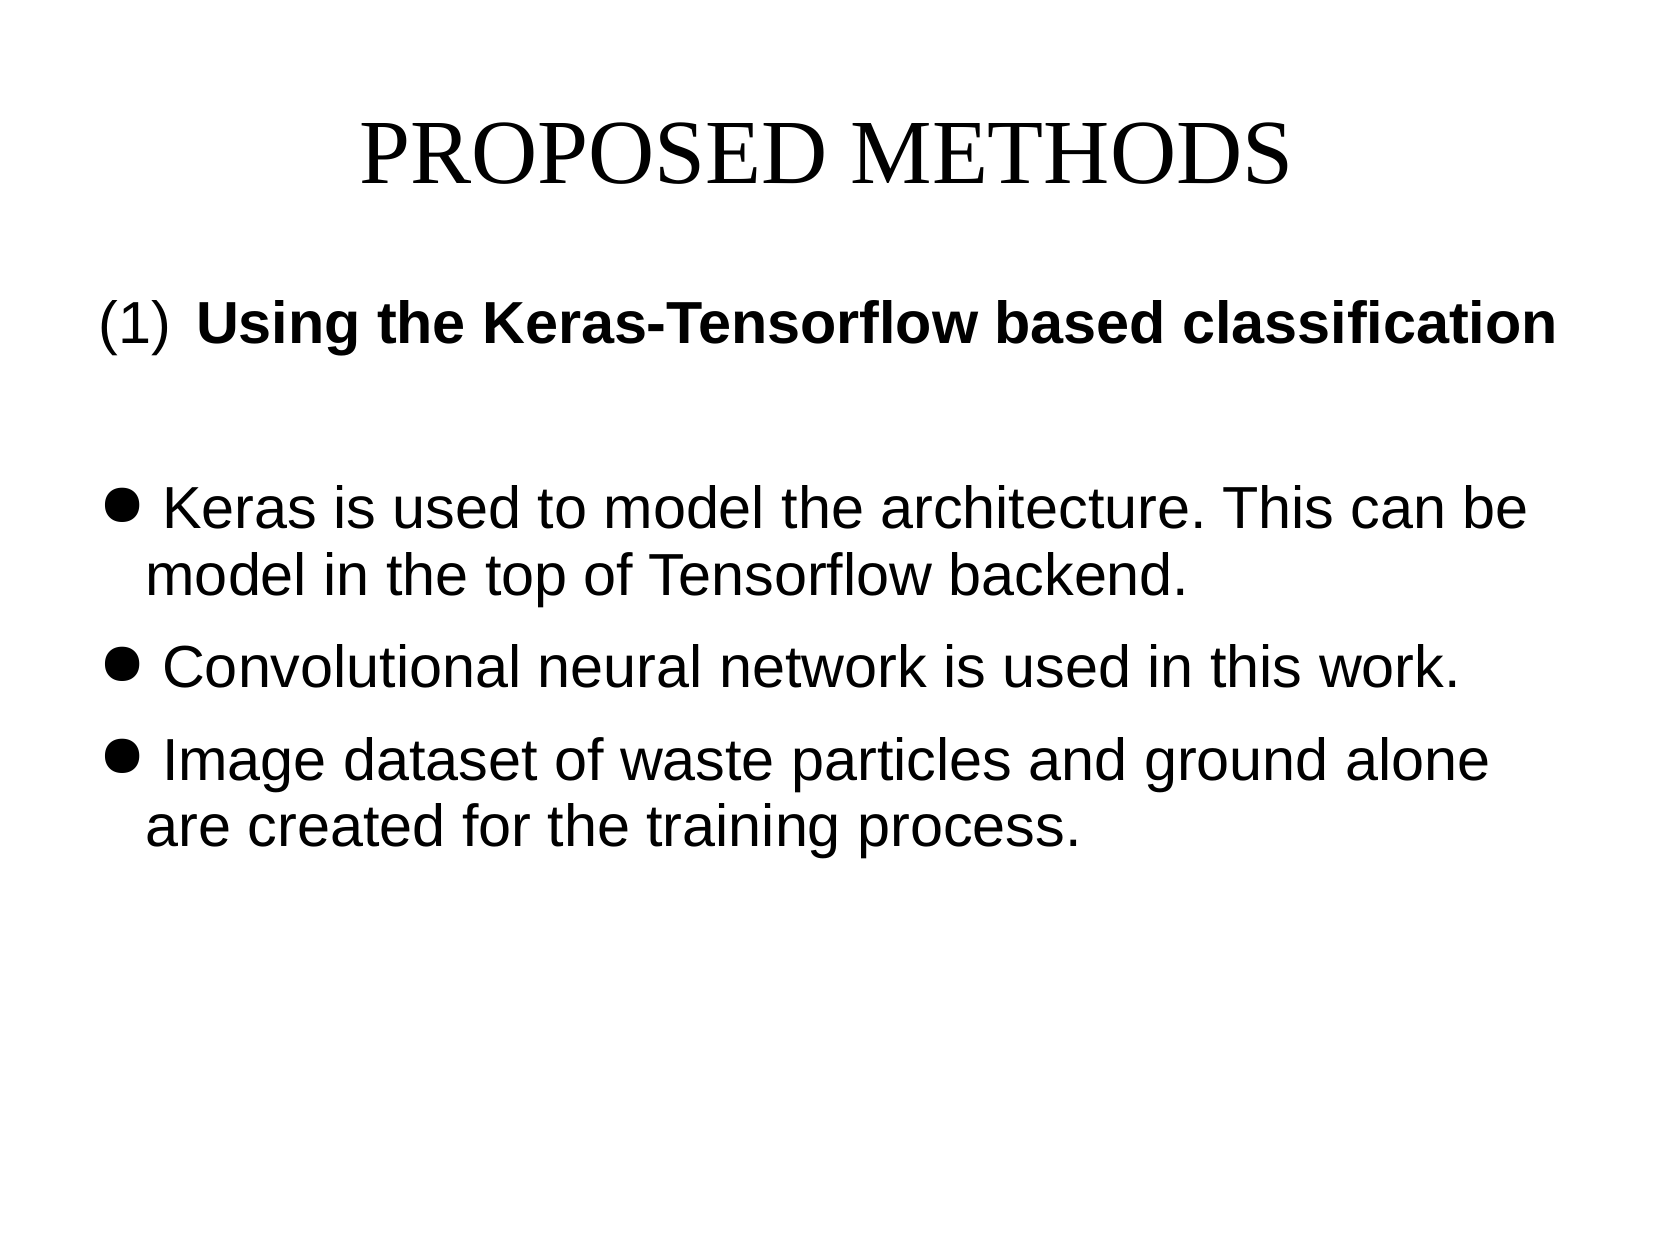

# PROPOSED METHODS
 Using the Keras-Tensorflow based classification
 Keras is used to model the architecture. This can be model in the top of Tensorflow backend.
 Convolutional neural network is used in this work.
 Image dataset of waste particles and ground alone are created for the training process.